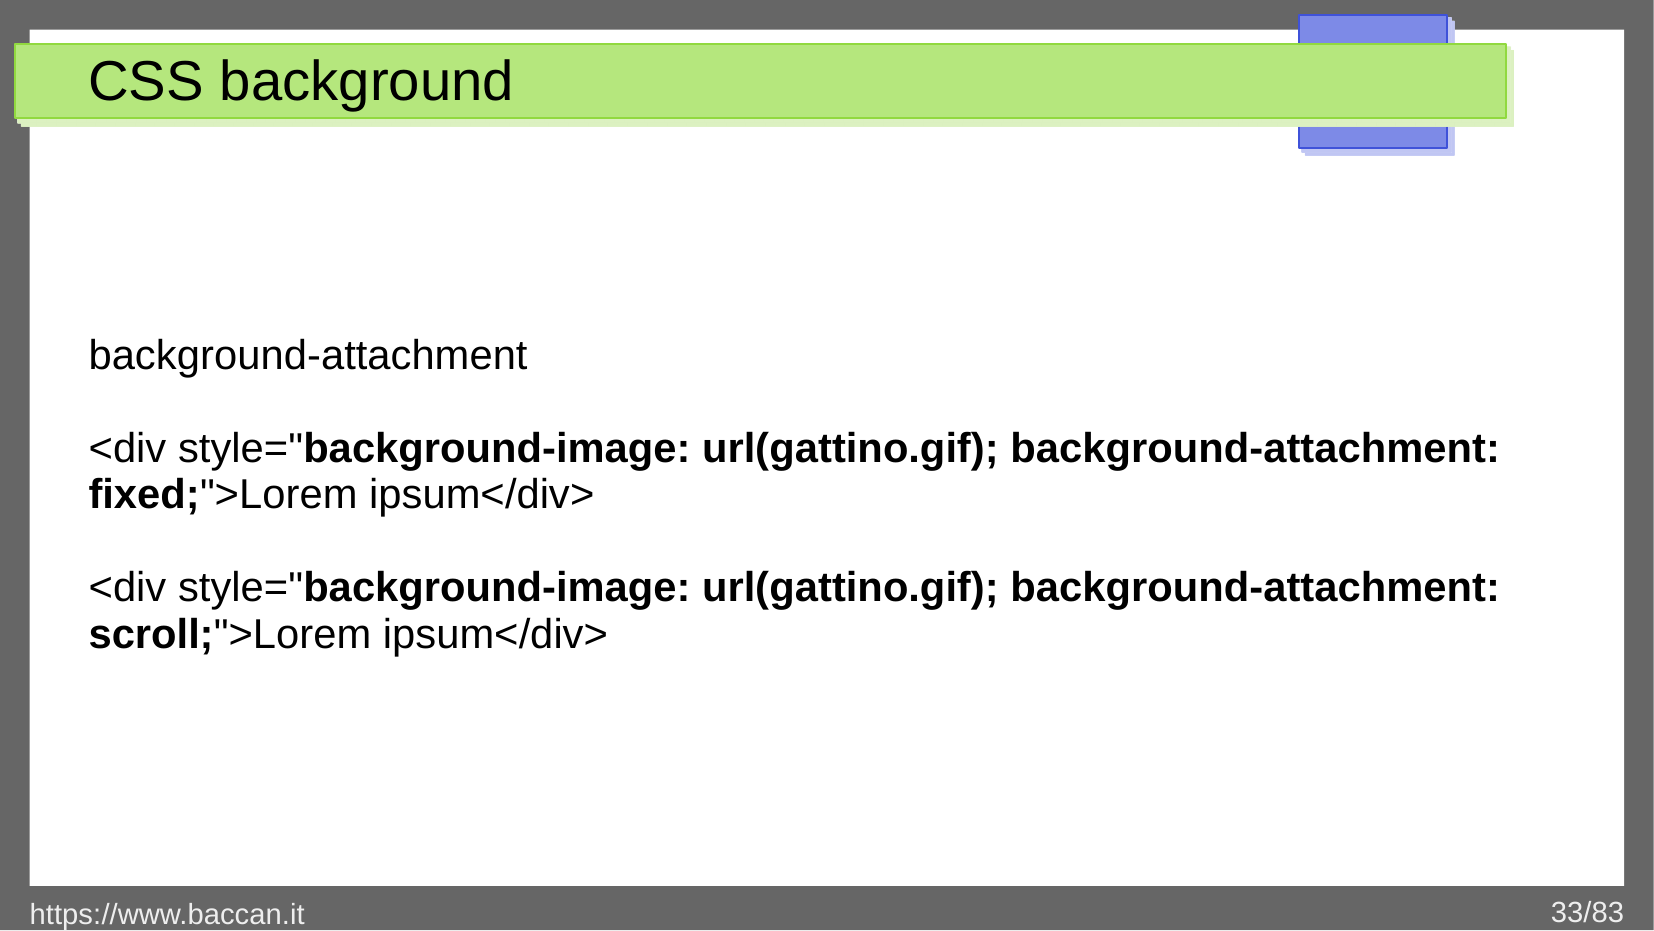

# CSS background
background-attachment
<div style="background-image: url(gattino.gif); background-attachment: fixed;">Lorem ipsum</div>
<div style="background-image: url(gattino.gif); background-attachment: scroll;">Lorem ipsum</div>
33
https://www.baccan.it